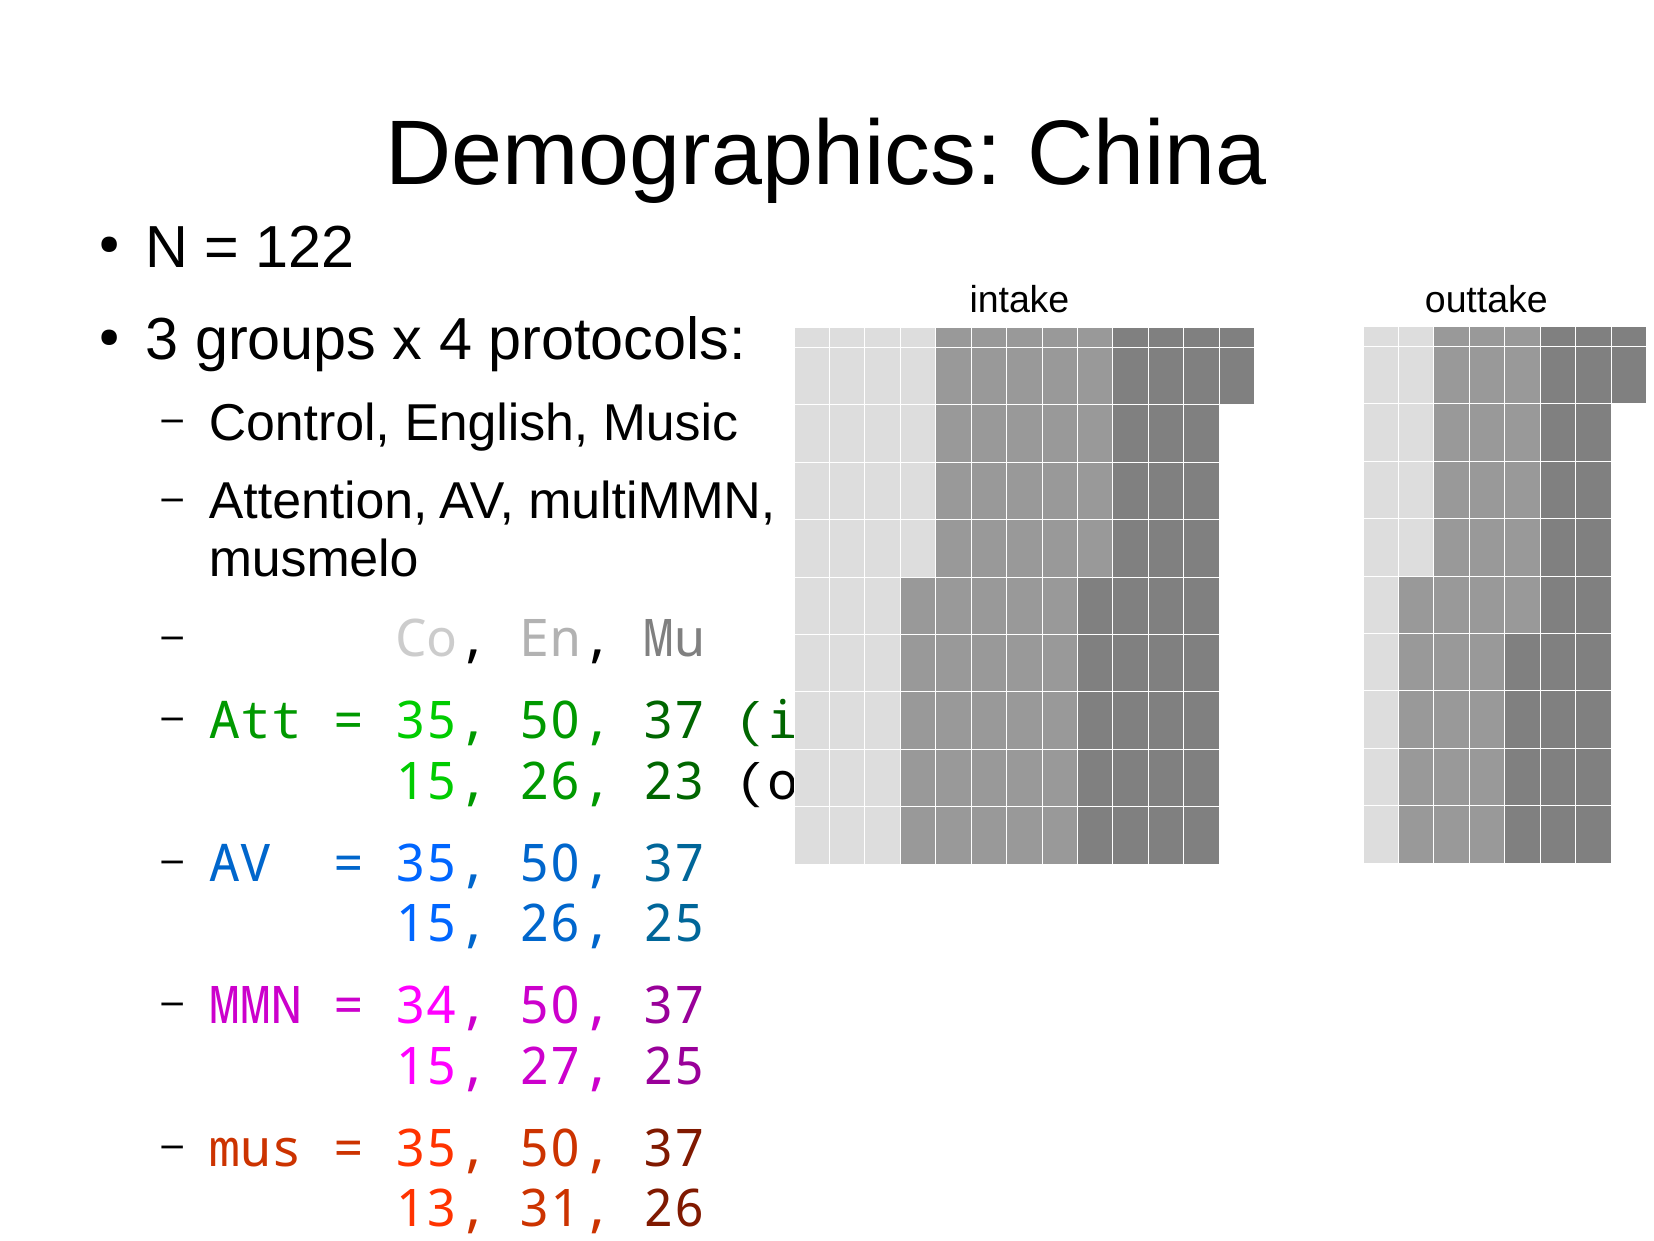

# Demographics: China
N = 122
3 groups x 4 protocols:
Control, English, Music
Attention, AV, multiMMN,
musmelo
 Co, En, Mu
Att = 35, 50, 37 (intake)
 15, 26, 23 (outtake)
AV = 35, 50, 37
 15, 26, 25
MMN = 34, 50, 37
 15, 27, 25
mus = 35, 50, 37
 13, 31, 26
intake outtake
| | | | | | | | |
| --- | --- | --- | --- | --- | --- | --- | --- |
| | | | | | | | |
| | | | | | | | |
| | | | | | | | |
| | | | | | | | |
| | | | | | | | |
| | | | | | | | |
| | | | | | | | |
| | | | | | | | |
| | | | | | | | |
| | | | | | | | |
| | | | | | | | | | | | | |
| --- | --- | --- | --- | --- | --- | --- | --- | --- | --- | --- | --- | --- |
| | | | | | | | | | | | | |
| | | | | | | | | | | | | |
| | | | | | | | | | | | | |
| | | | | | | | | | | | | |
| | | | | | | | | | | | | |
| | | | | | | | | | | | | |
| | | | | | | | | | | | | |
| | | | | | | | | | | | | |
| | | | | | | | | | | | | |